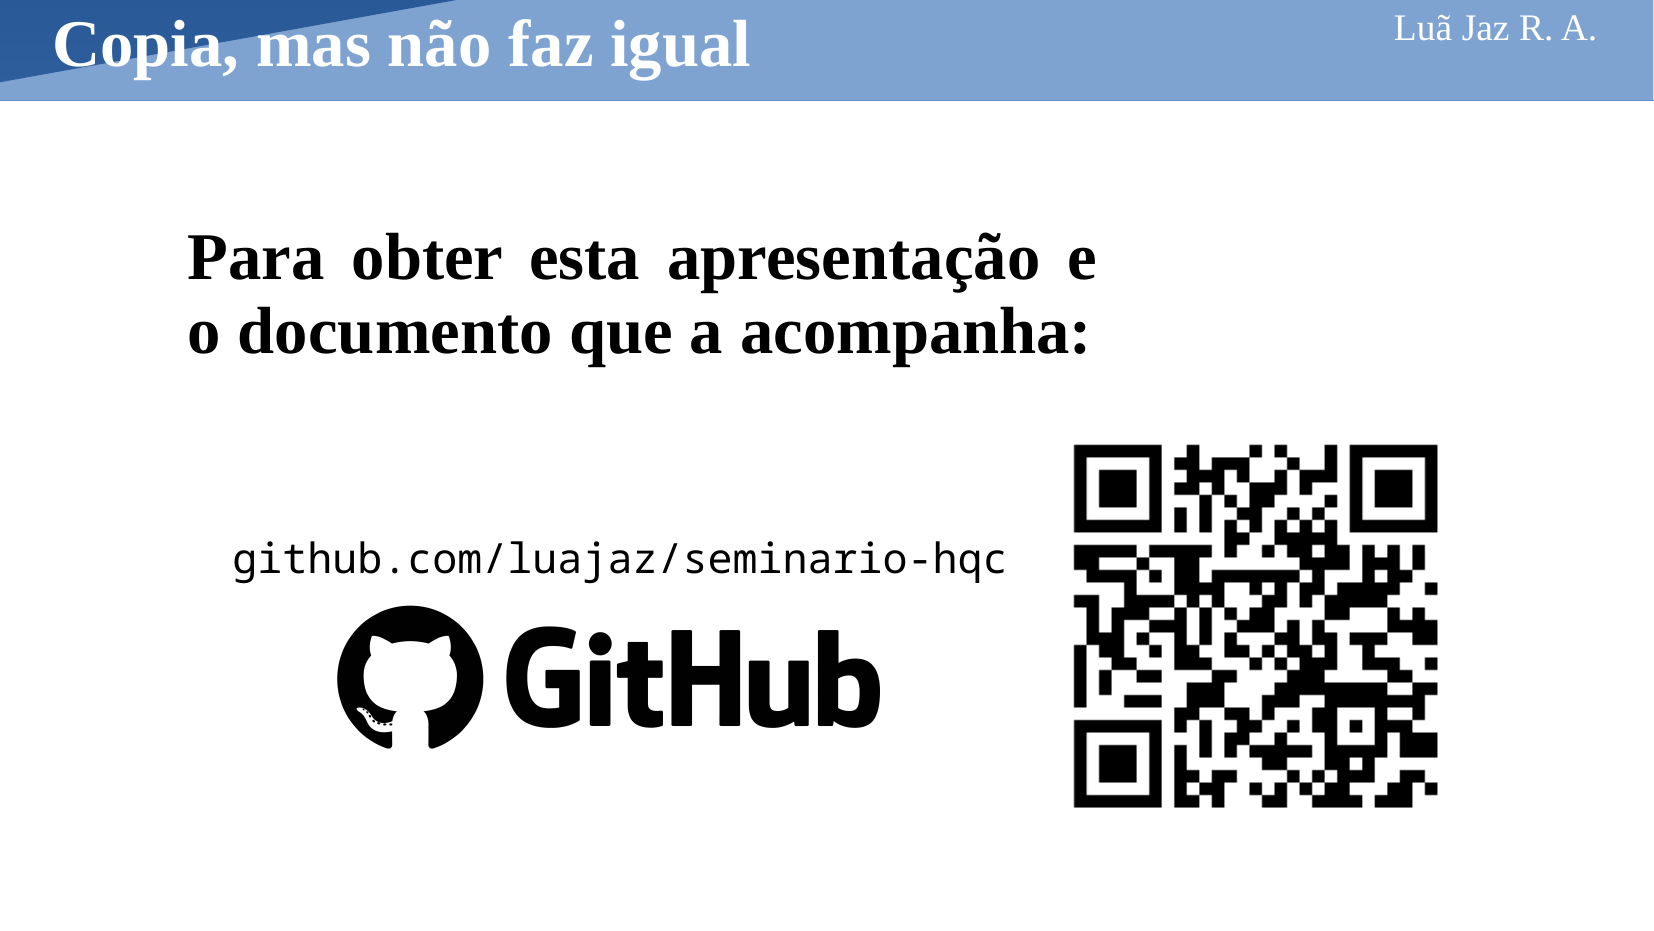

Copia, mas não faz igual
Luã Jaz R. A.
Para obter esta apresentação e o documento que a acompanha:
github.com/luajaz/seminario-hqc